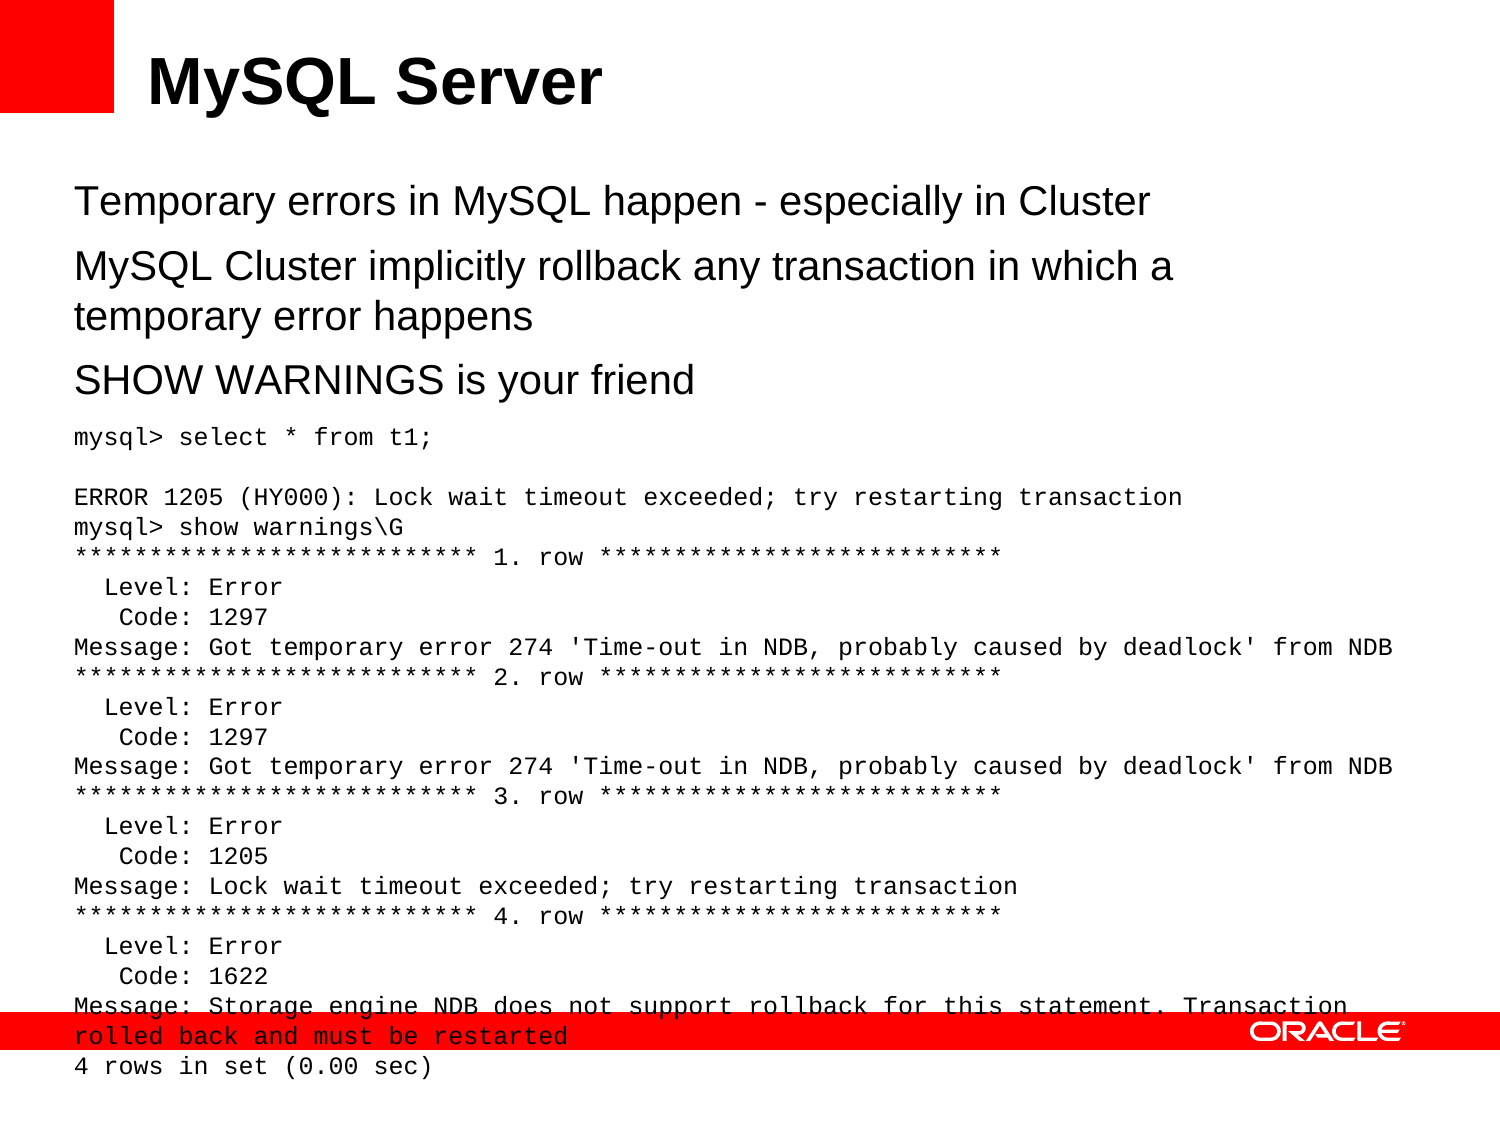

# MySQL Server
Temporary errors in MySQL happen - especially in Cluster
MySQL Cluster implicitly rollback any transaction in which a temporary error happens
SHOW WARNINGS is your friend
mysql> select * from t1;
ERROR 1205 (HY000): Lock wait timeout exceeded; try restarting transaction
mysql> show warnings\G
*************************** 1. row ***************************
 Level: Error
 Code: 1297
Message: Got temporary error 274 'Time-out in NDB, probably caused by deadlock' from NDB
*************************** 2. row ***************************
 Level: Error
 Code: 1297
Message: Got temporary error 274 'Time-out in NDB, probably caused by deadlock' from NDB
*************************** 3. row ***************************
 Level: Error
 Code: 1205
Message: Lock wait timeout exceeded; try restarting transaction
*************************** 4. row ***************************
 Level: Error
 Code: 1622
Message: Storage engine NDB does not support rollback for this statement. Transaction
rolled back and must be restarted
4 rows in set (0.00 sec)